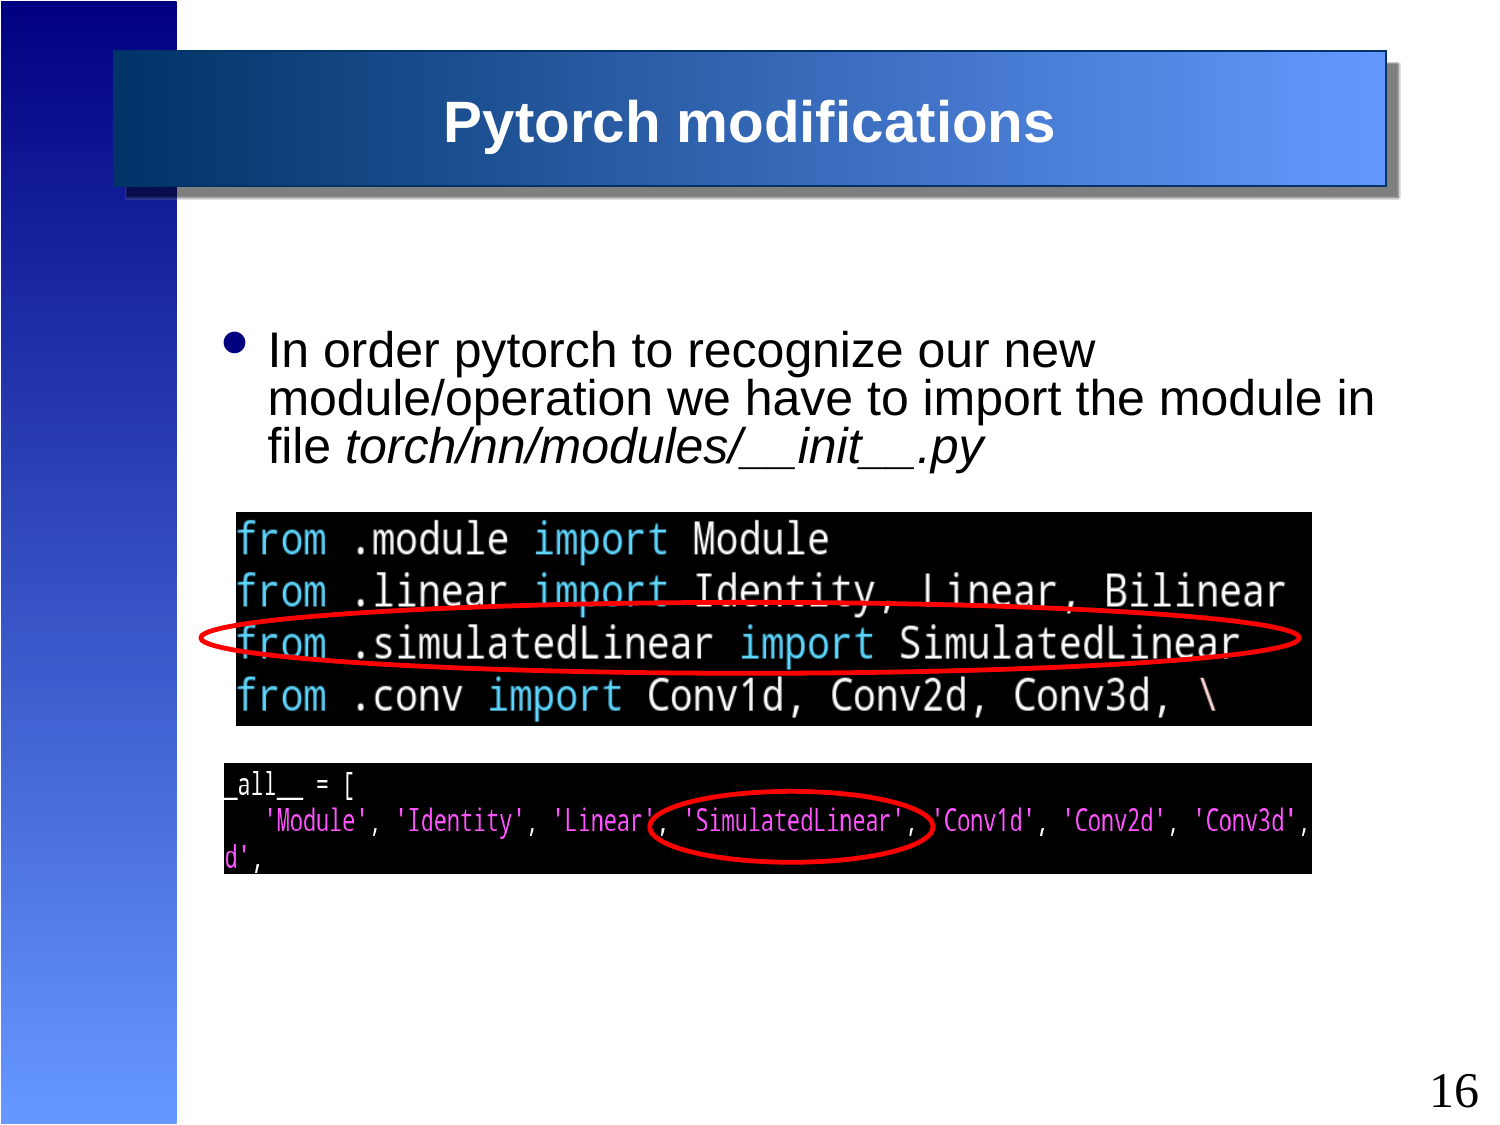

# Pytorch modifications
In order pytorch to recognize our new module/operation we have to import the module in file torch/nn/modules/__init__.py